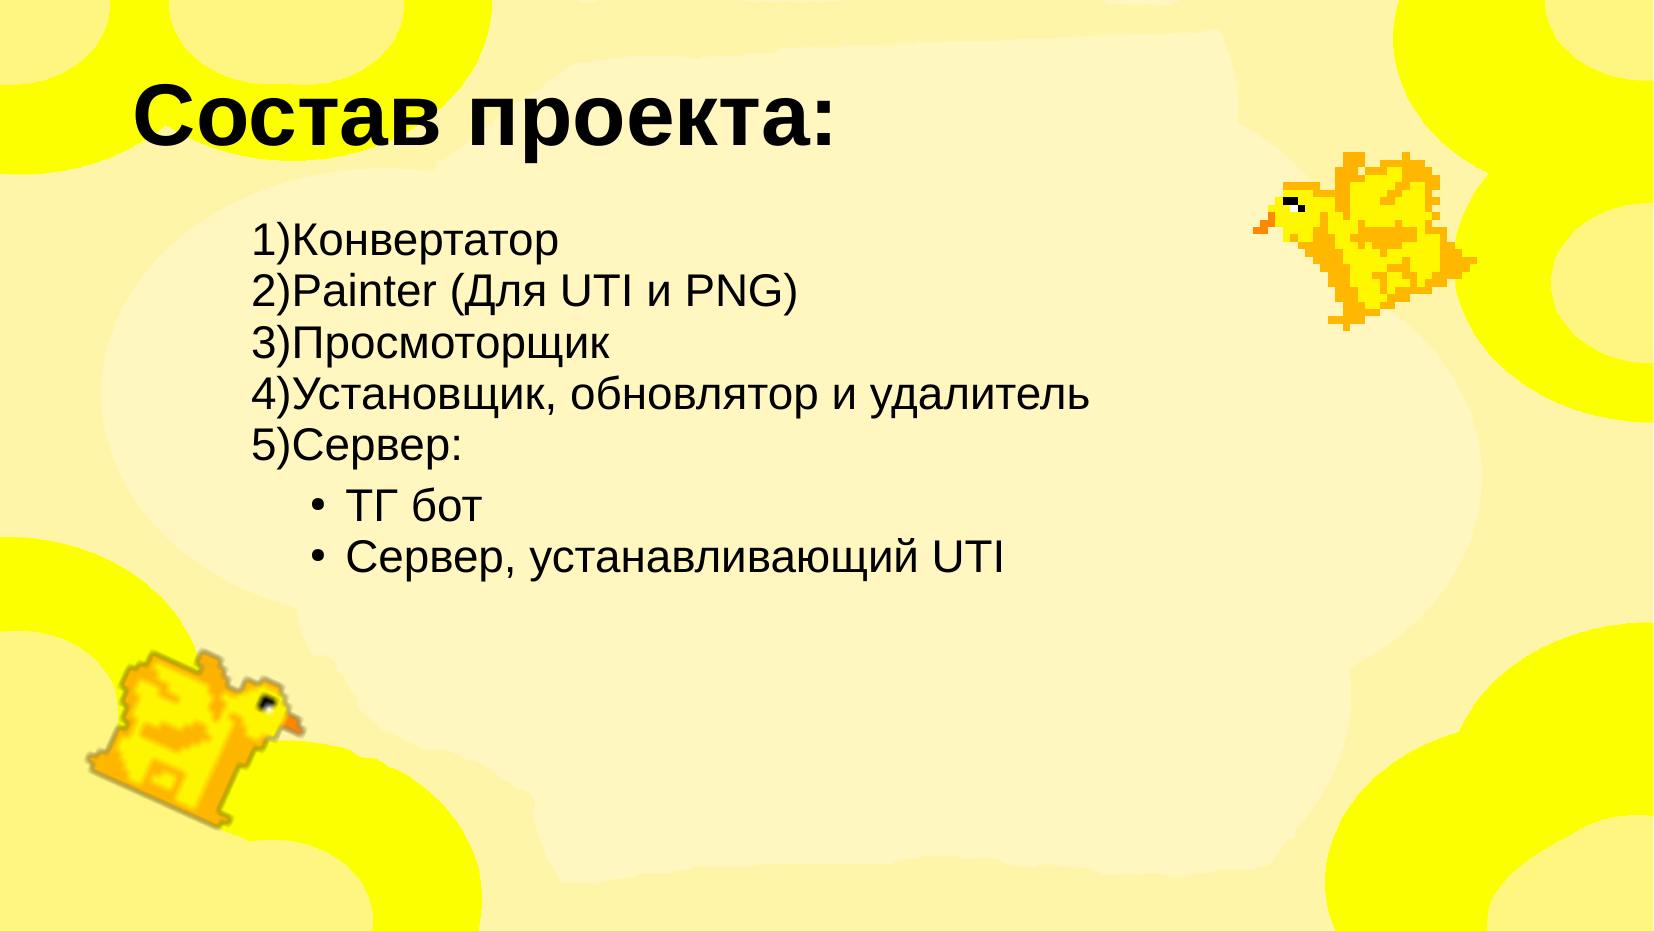

Состав проекта:
Конвертатор
Painter (Для UTI и PNG)
Просмоторщик
Установщик, обновлятор и удалитель
Сервер:
ТГ бот
Сервер, устанавливающий UTI